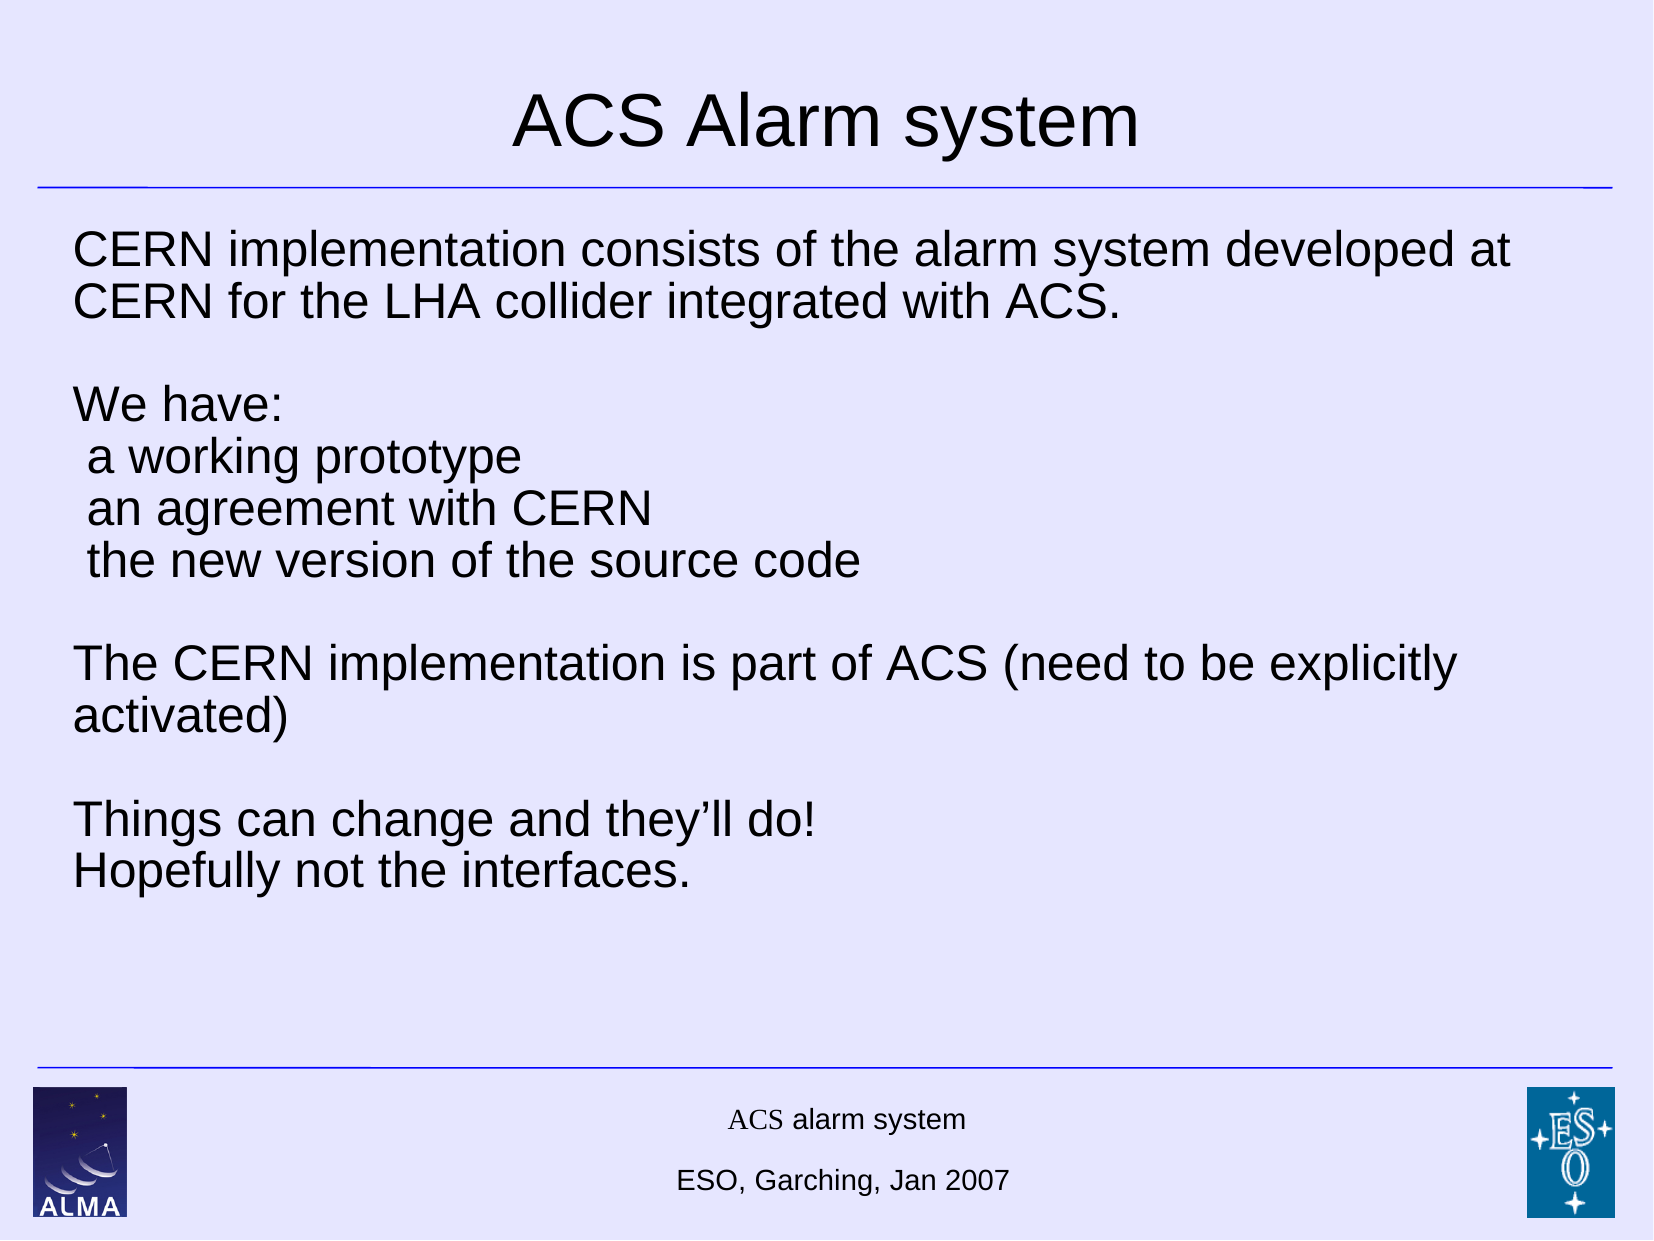

# ACS Alarm system
CERN implementation consists of the alarm system developed at CERN for the LHA collider integrated with ACS.
We have:
 a working prototype
 an agreement with CERN
 the new version of the source code
The CERN implementation is part of ACS (need to be explicitly activated)
Things can change and they’ll do!
Hopefully not the interfaces.